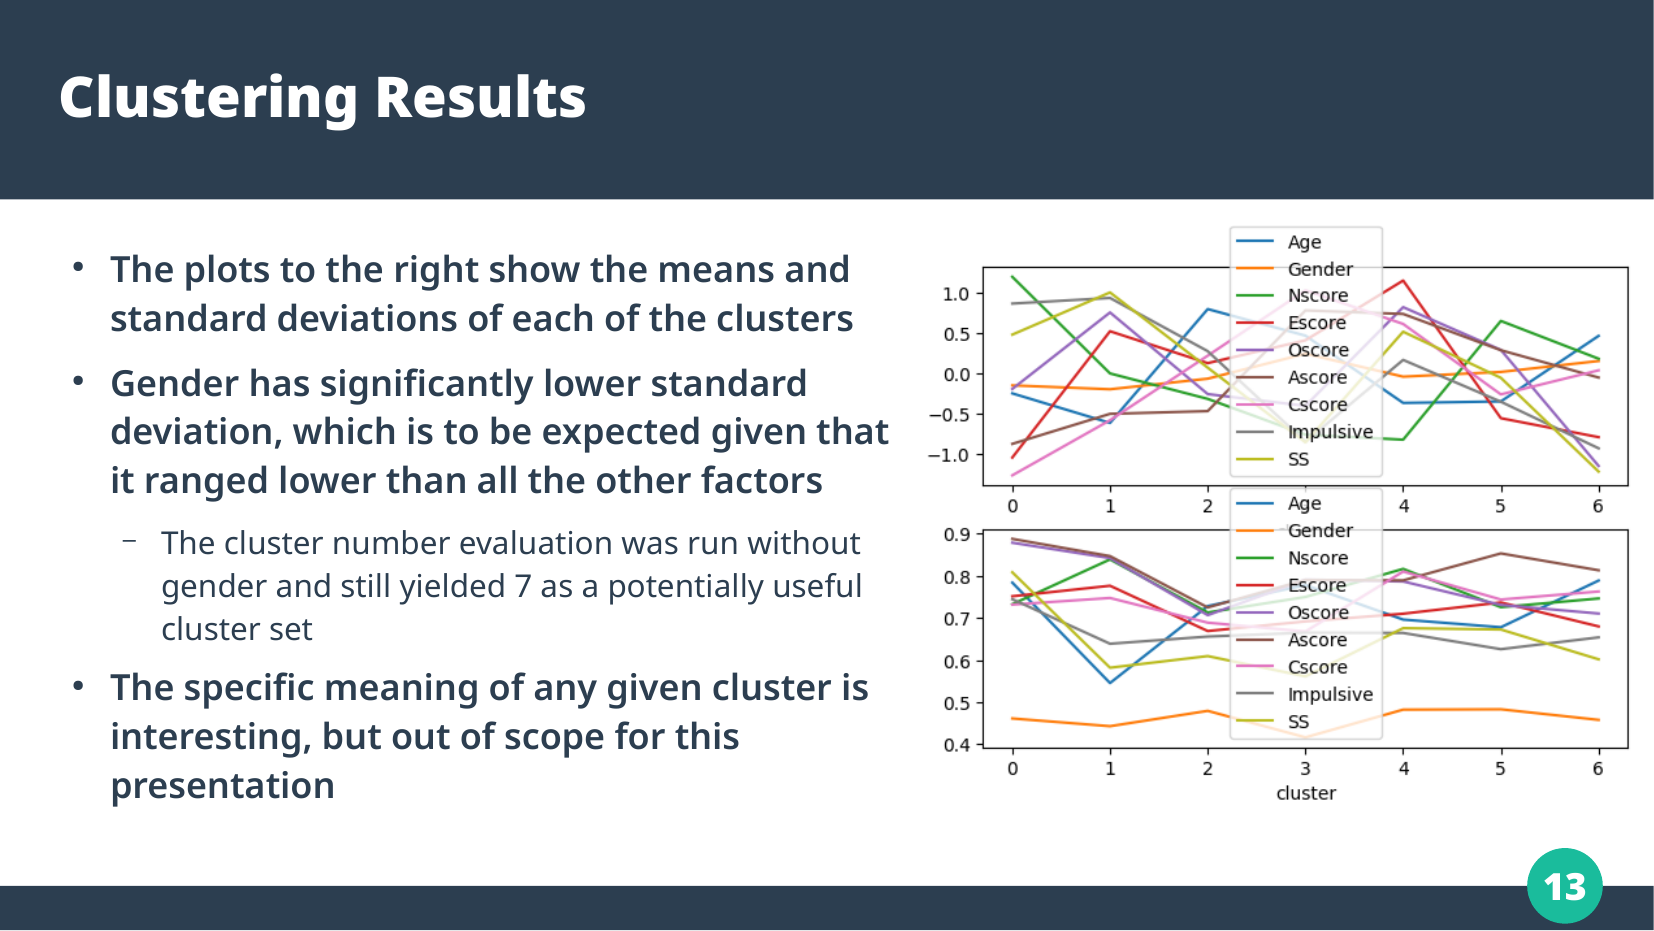

# Clustering Results
The plots to the right show the means and standard deviations of each of the clusters
Gender has significantly lower standard deviation, which is to be expected given that it ranged lower than all the other factors
The cluster number evaluation was run without gender and still yielded 7 as a potentially useful cluster set
The specific meaning of any given cluster is interesting, but out of scope for this presentation